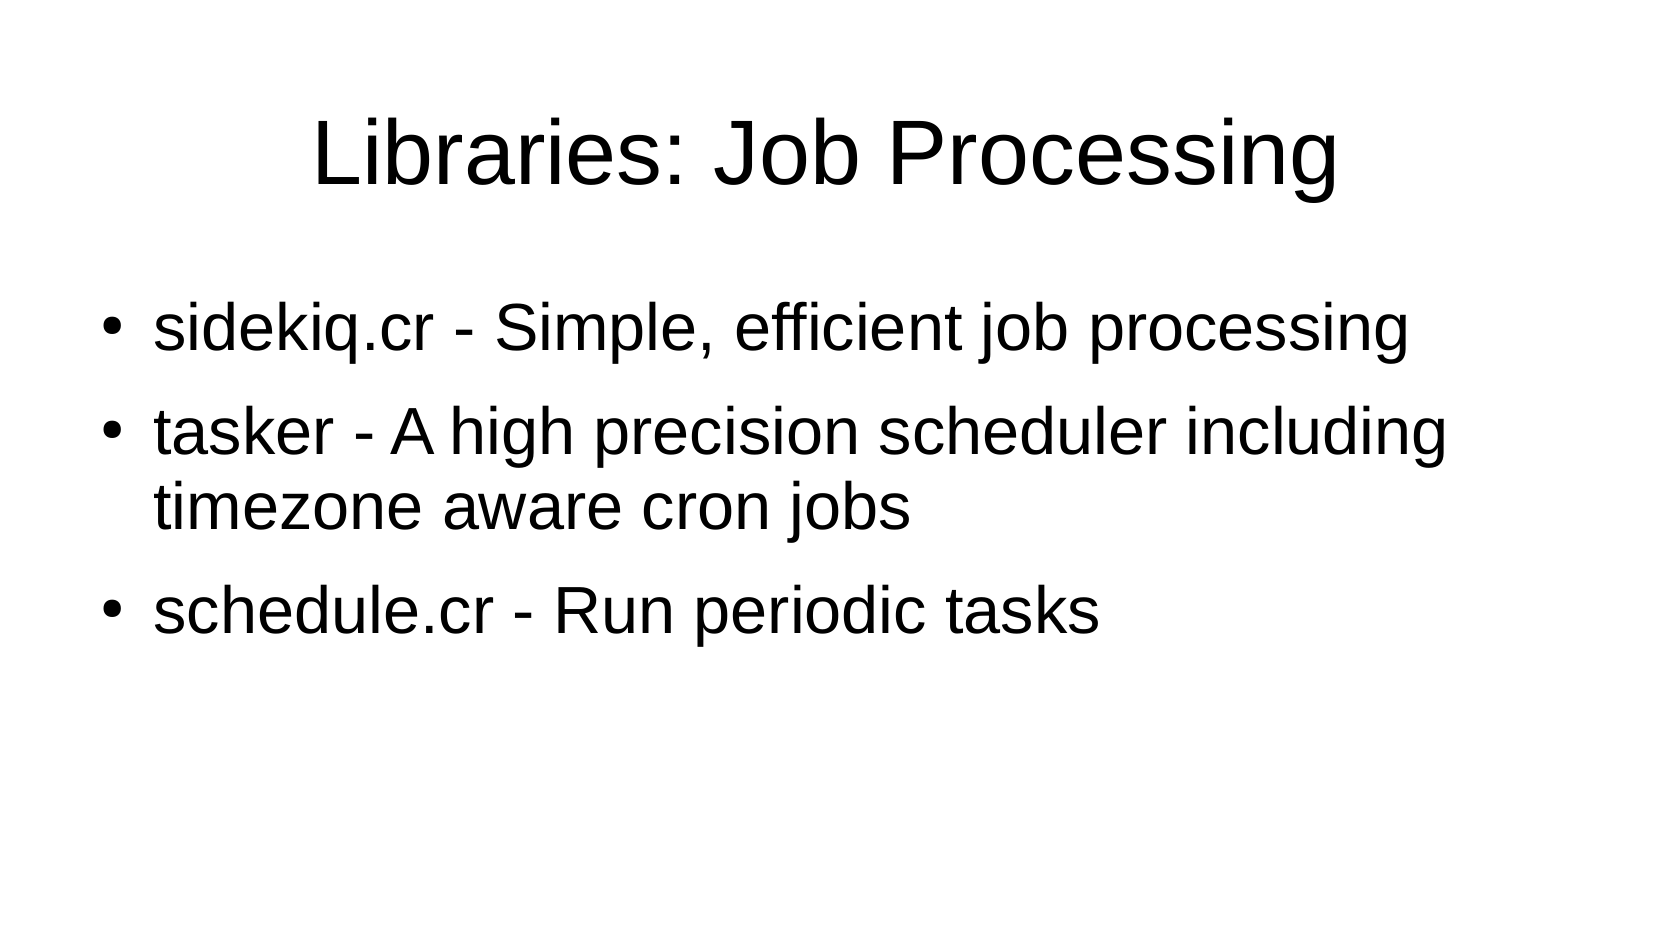

# Libraries: Job Processing
sidekiq.cr - Simple, efficient job processing
tasker - A high precision scheduler including timezone aware cron jobs
schedule.cr - Run periodic tasks